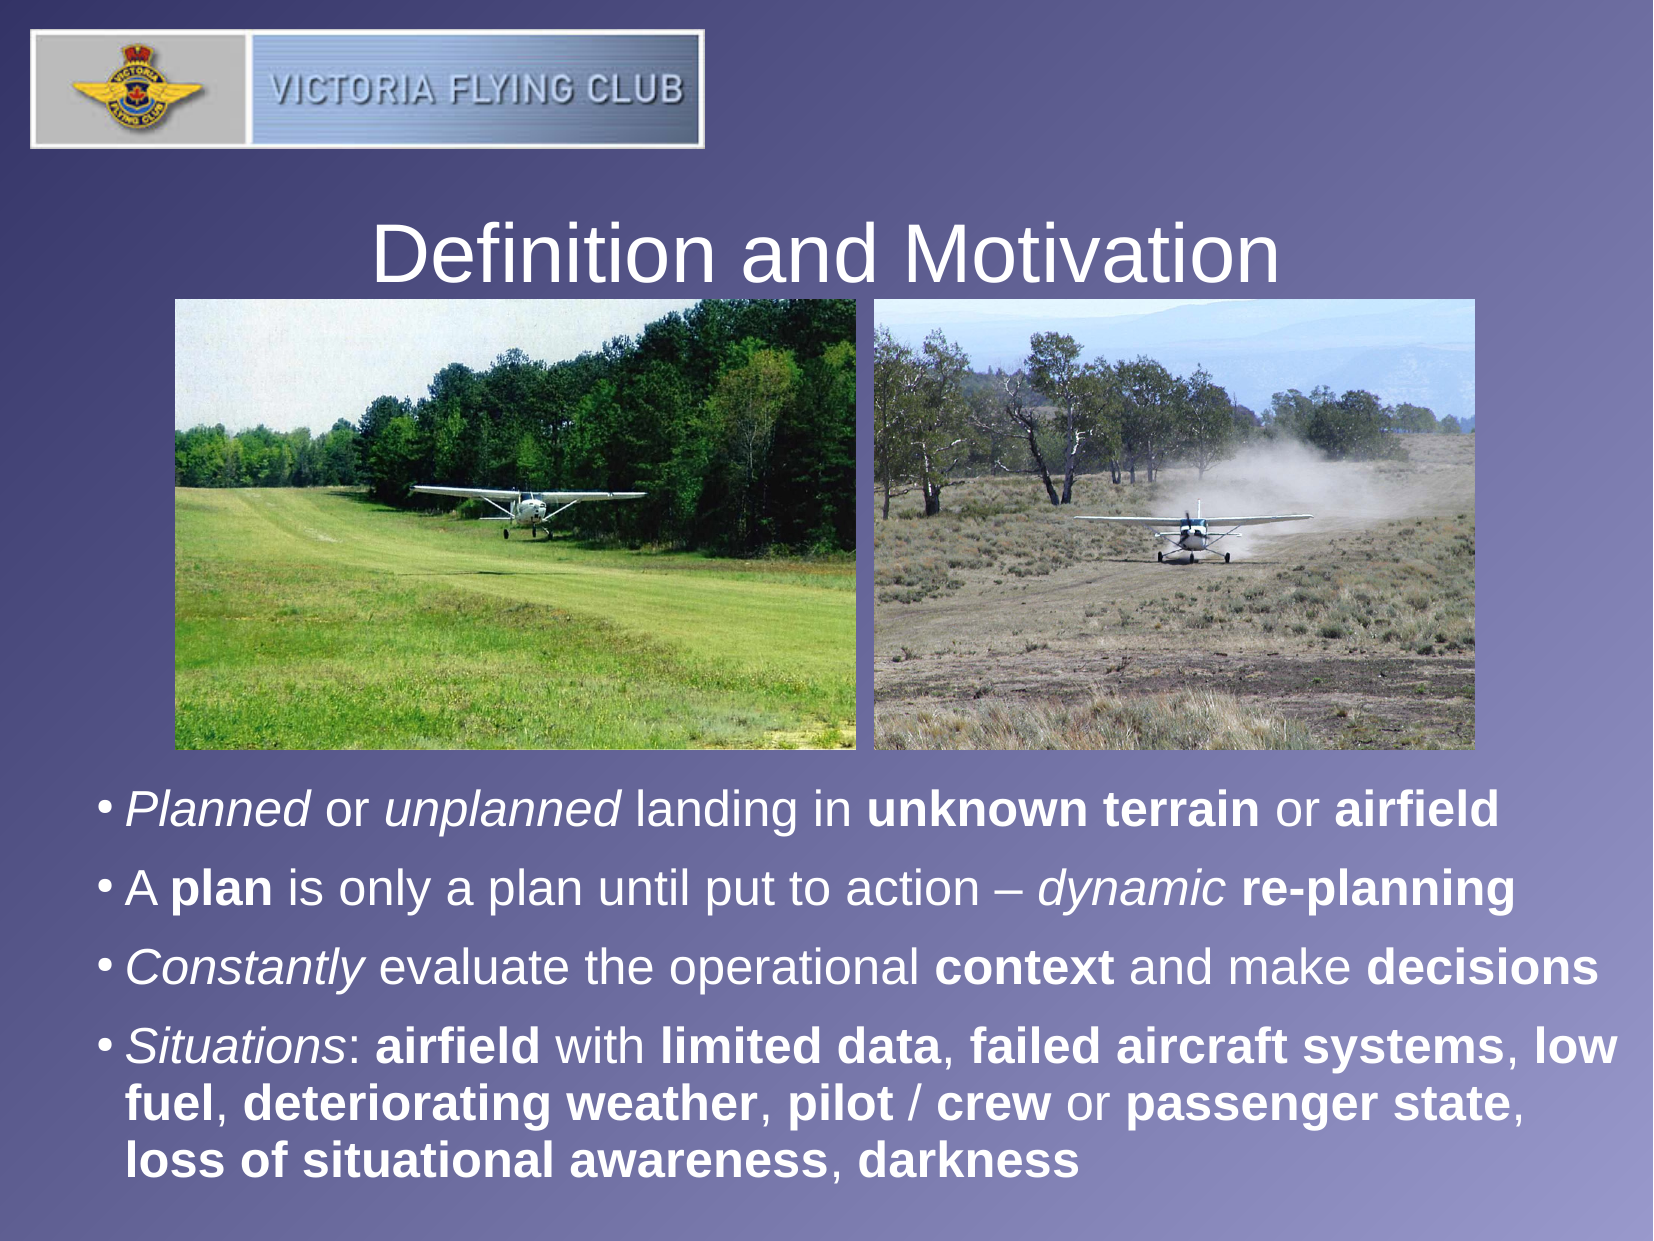

Definition and Motivation
# Planned or unplanned landing in unknown terrain or airfield
A plan is only a plan until put to action – dynamic re-planning
Constantly evaluate the operational context and make decisions
Situations: airfield with limited data, failed aircraft systems, low fuel, deteriorating weather, pilot / crew or passenger state, loss of situational awareness, darkness